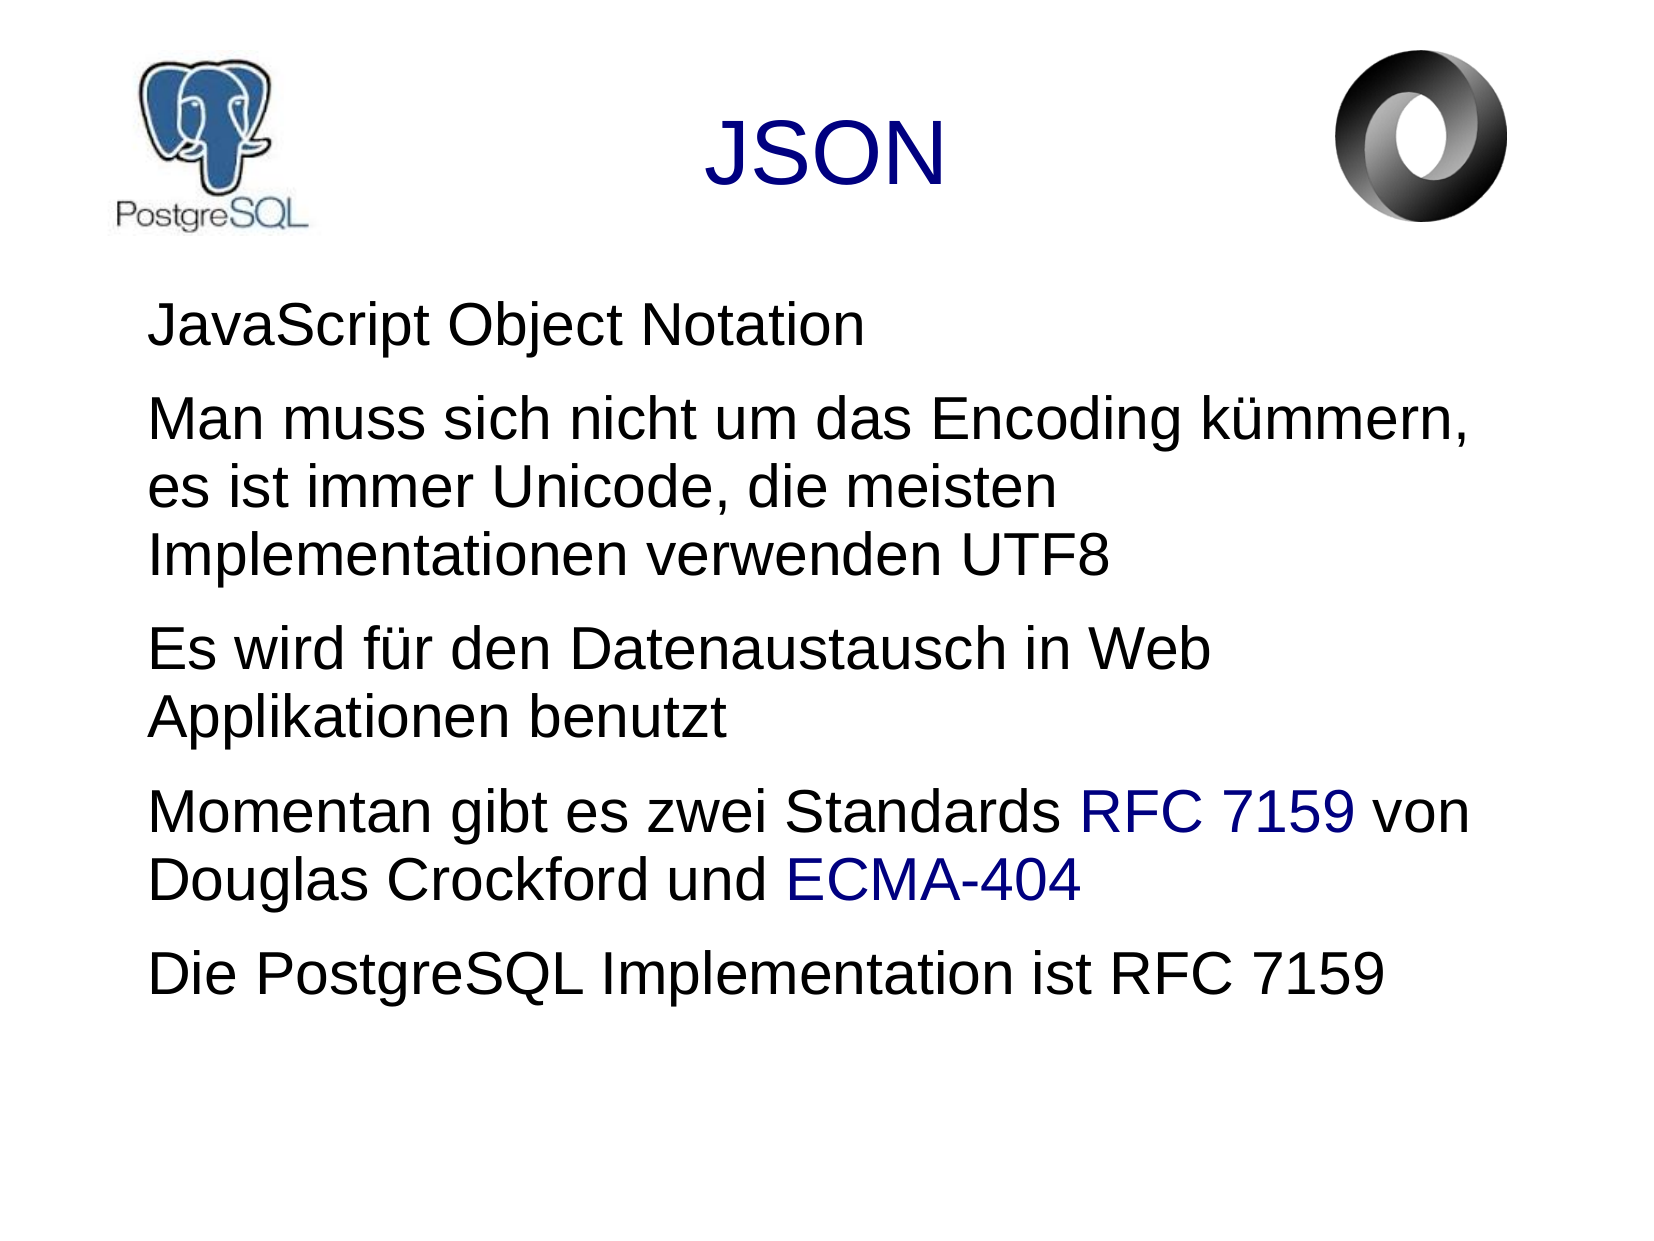

# JSON
JavaScript Object Notation
Man muss sich nicht um das Encoding kümmern, es ist immer Unicode, die meisten Implementationen verwenden UTF8
Es wird für den Datenaustausch in Web Applikationen benutzt
Momentan gibt es zwei Standards RFC 7159 von Douglas Crockford und ECMA-404
Die PostgreSQL Implementation ist RFC 7159